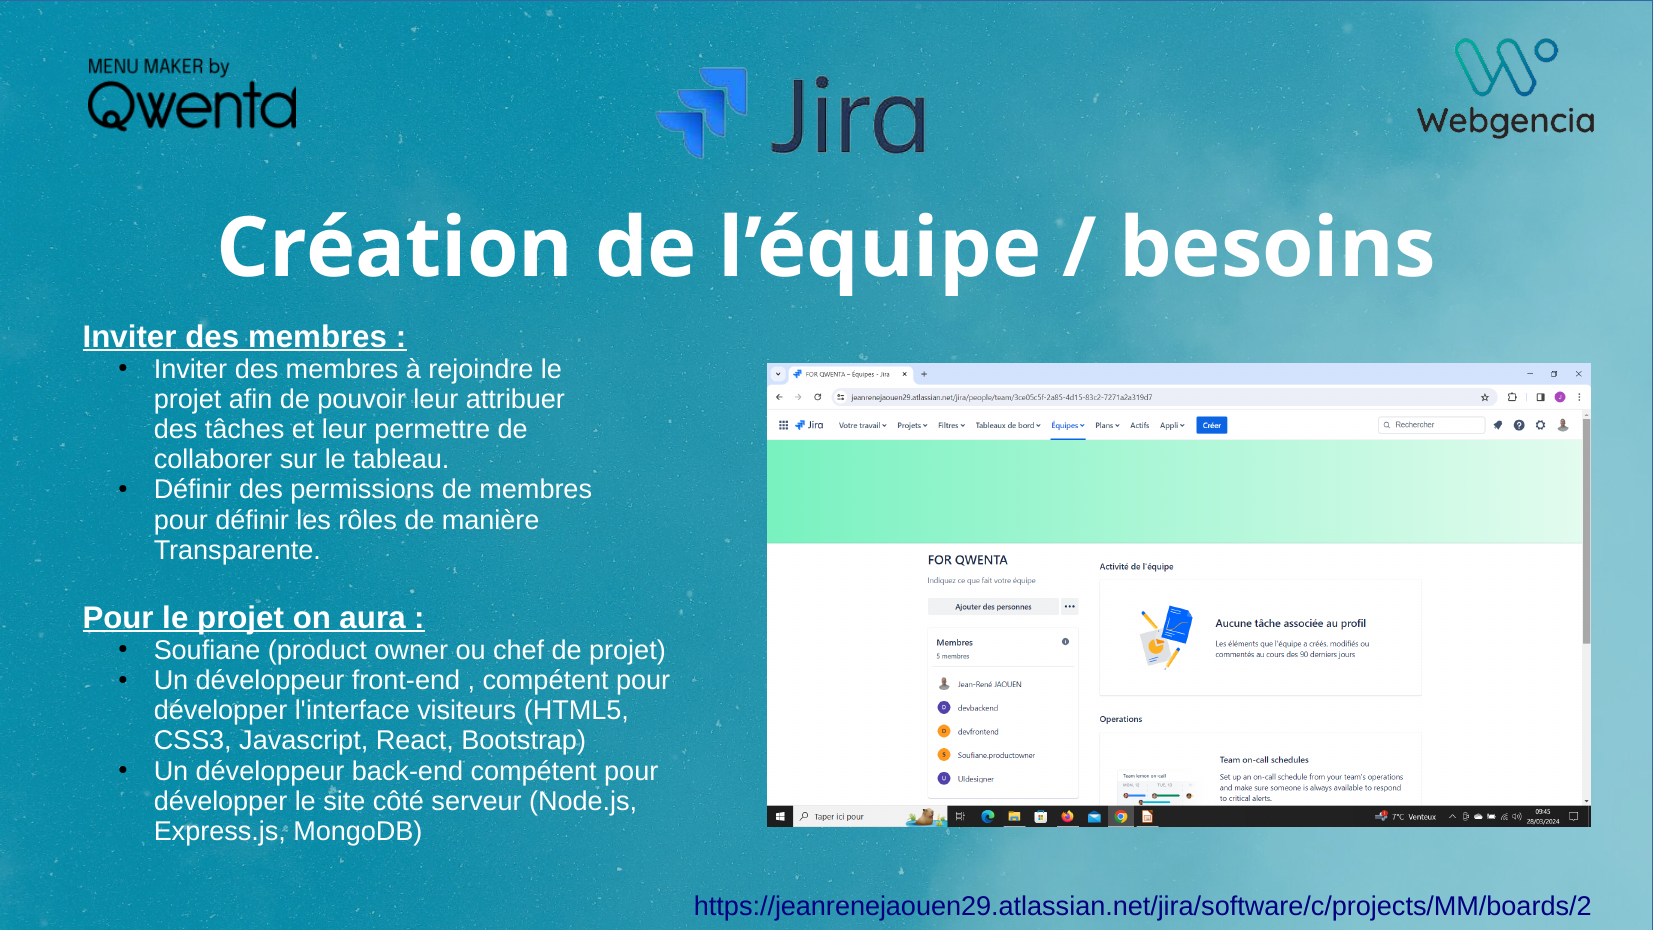

# Création de l’équipe / besoins
Inviter des membres :
Inviter des membres à rejoindre le
projet afin de pouvoir leur attribuer
des tâches et leur permettre de
collaborer sur le tableau.
Définir des permissions de membres
pour définir les rôles de manière
Transparente.
Pour le projet on aura :
Soufiane (product owner ou chef de projet)
Un développeur front-end , compétent pour développer l'interface visiteurs (HTML5,
CSS3, Javascript, React, Bootstrap)
Un développeur back-end compétent pour développer le site côté serveur (Node.js,
Express.js, MongoDB)
https://jeanrenejaouen29.atlassian.net/jira/software/c/projects/MM/boards/2